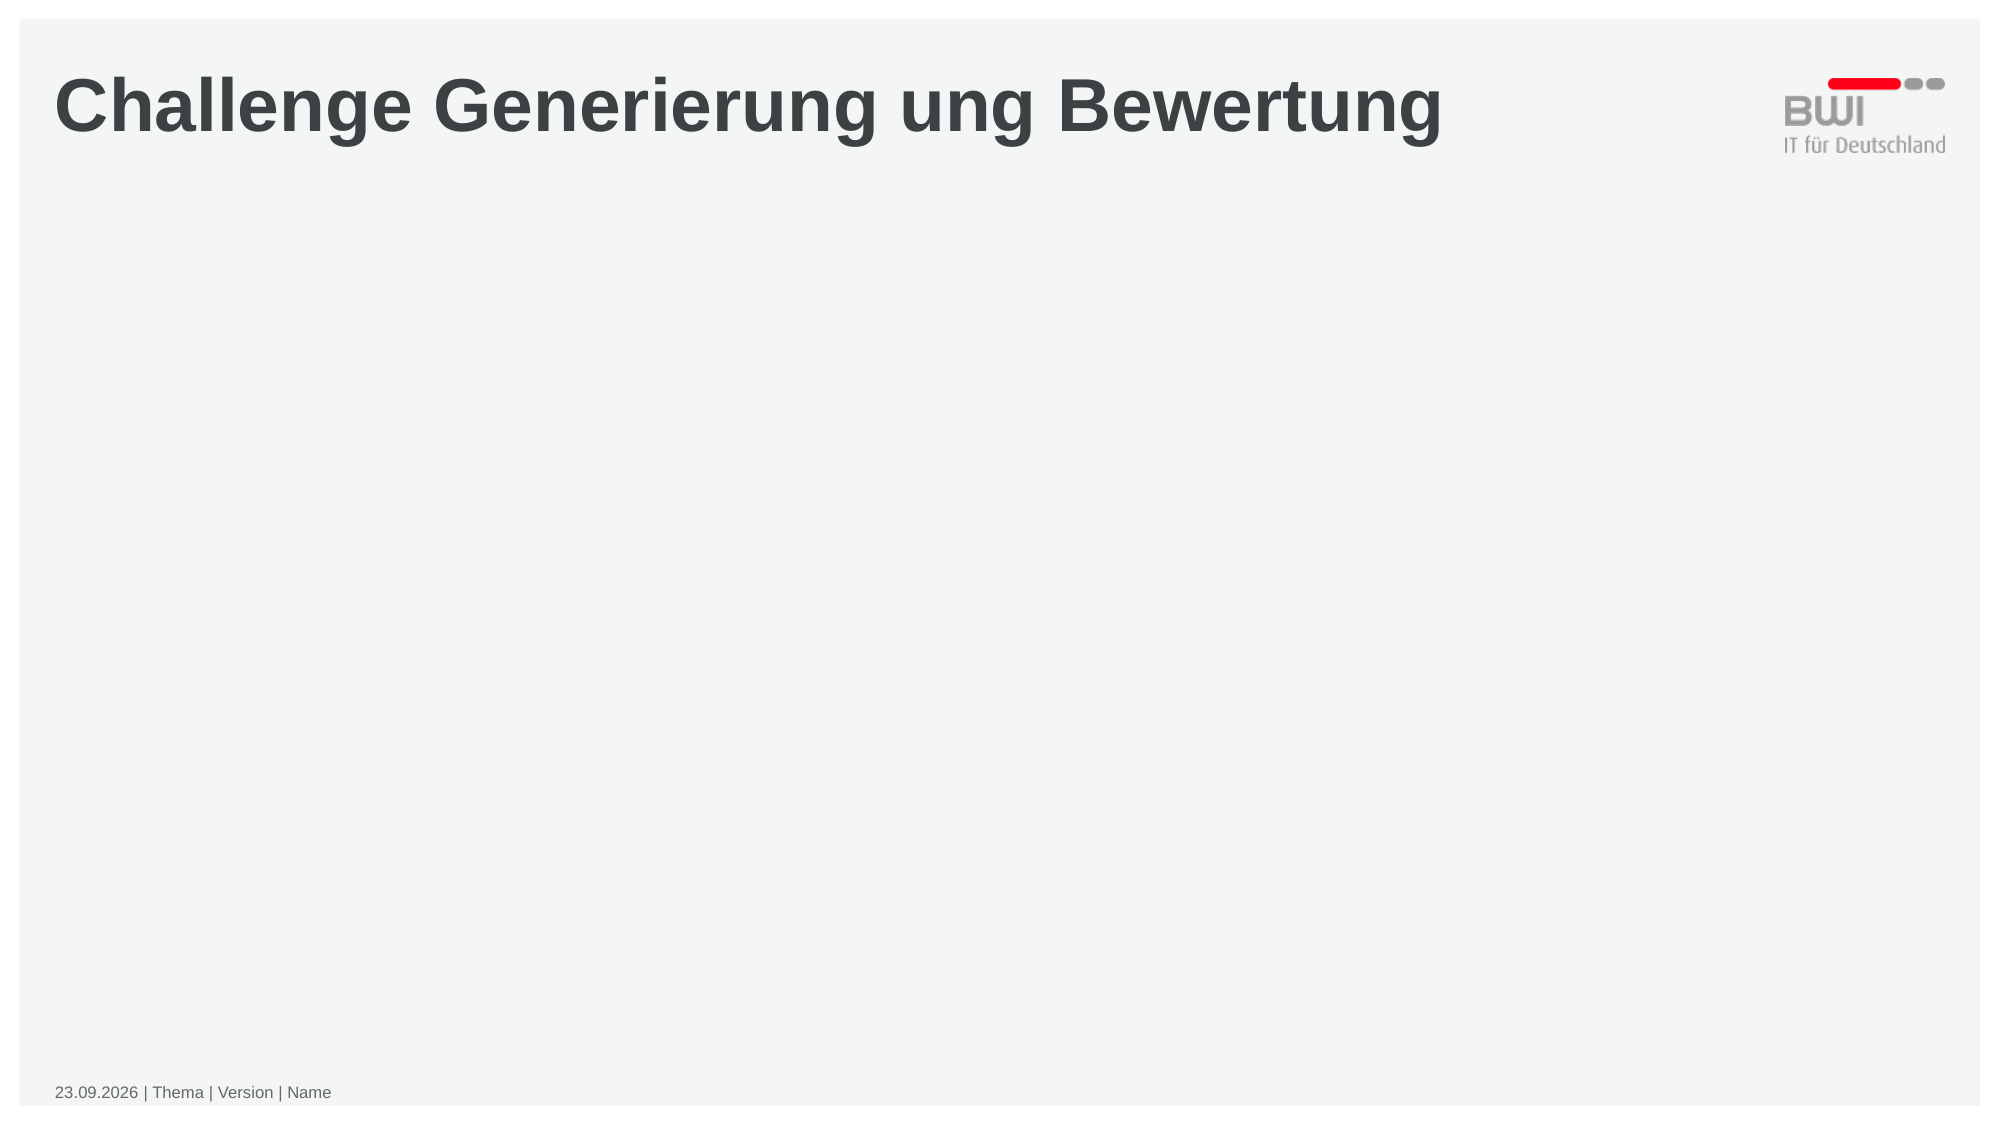

# Challenge Generierung ung Bewertung
| Thema | Version | Name